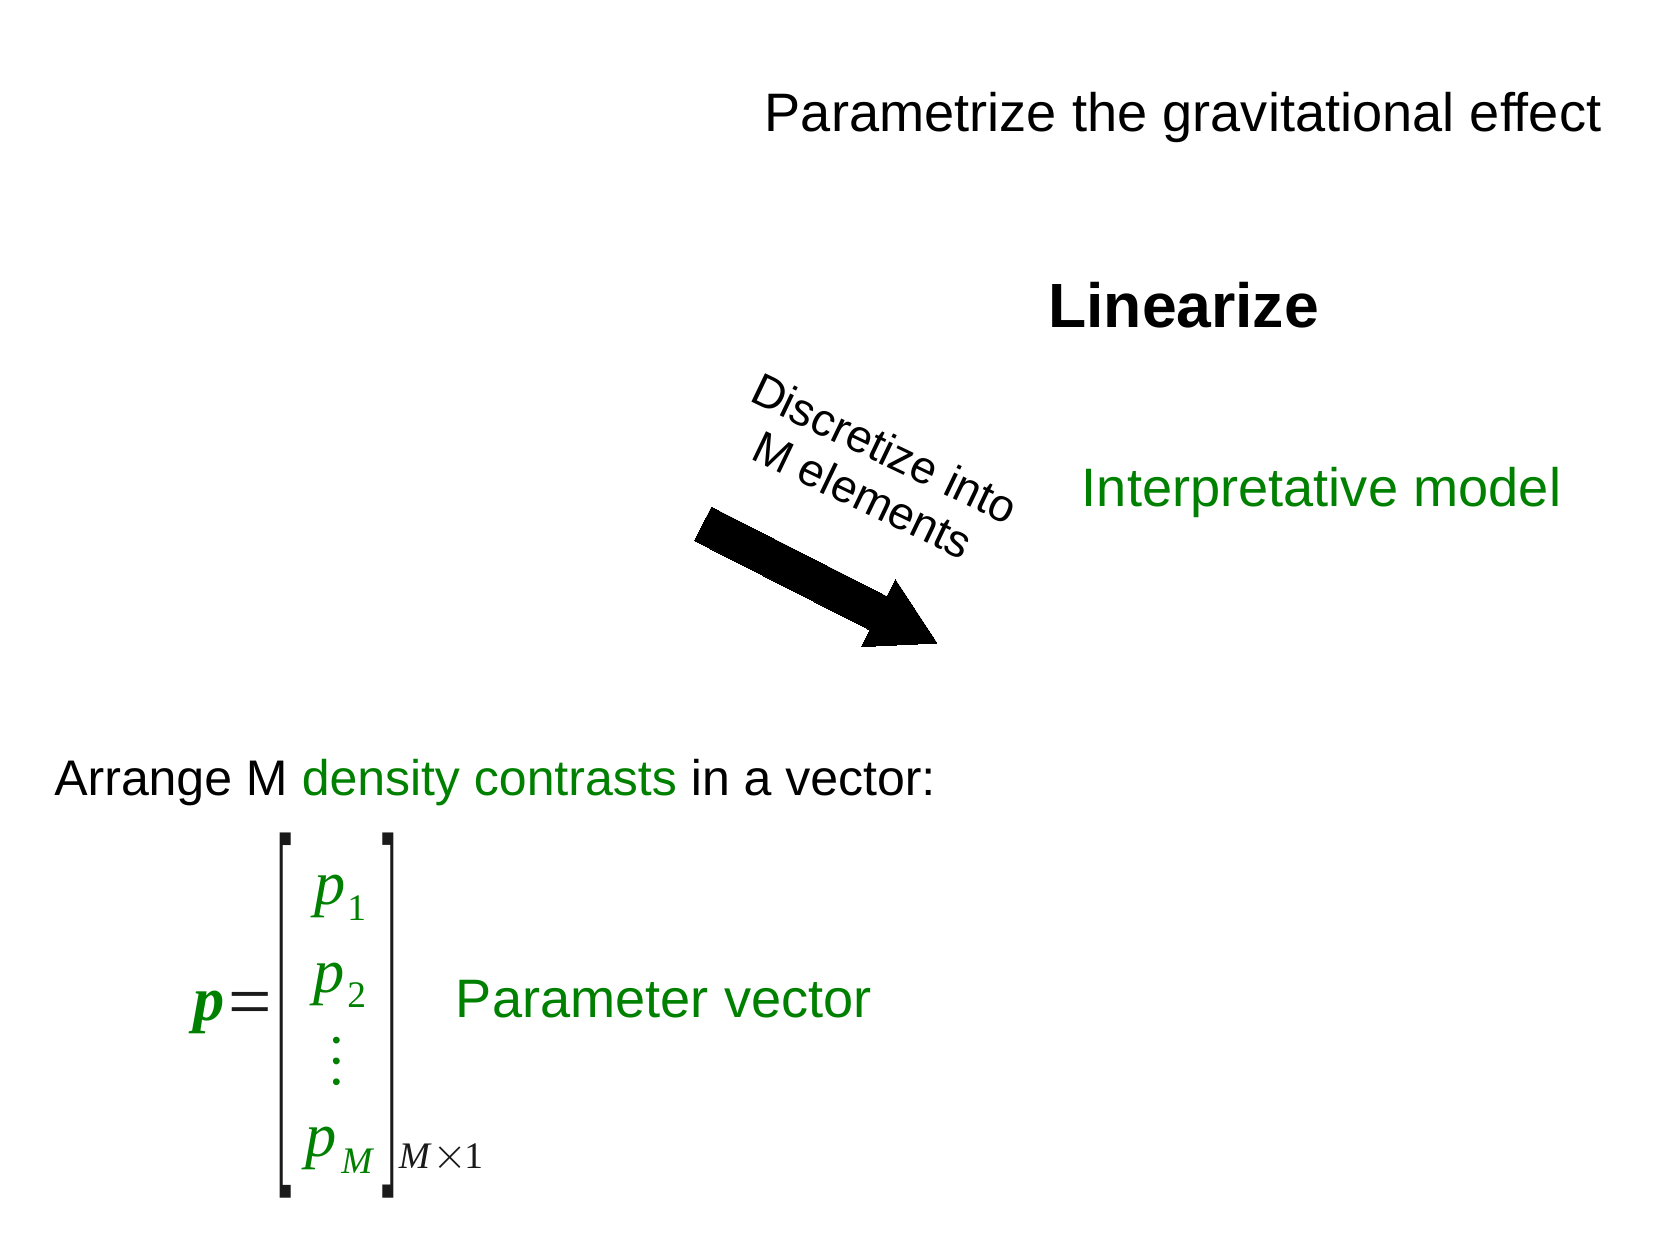

Parametrize the gravitational effect
Linearize
Discretize into
M elements
Interpretative model
Arrange M density contrasts in a vector:
Parameter vector